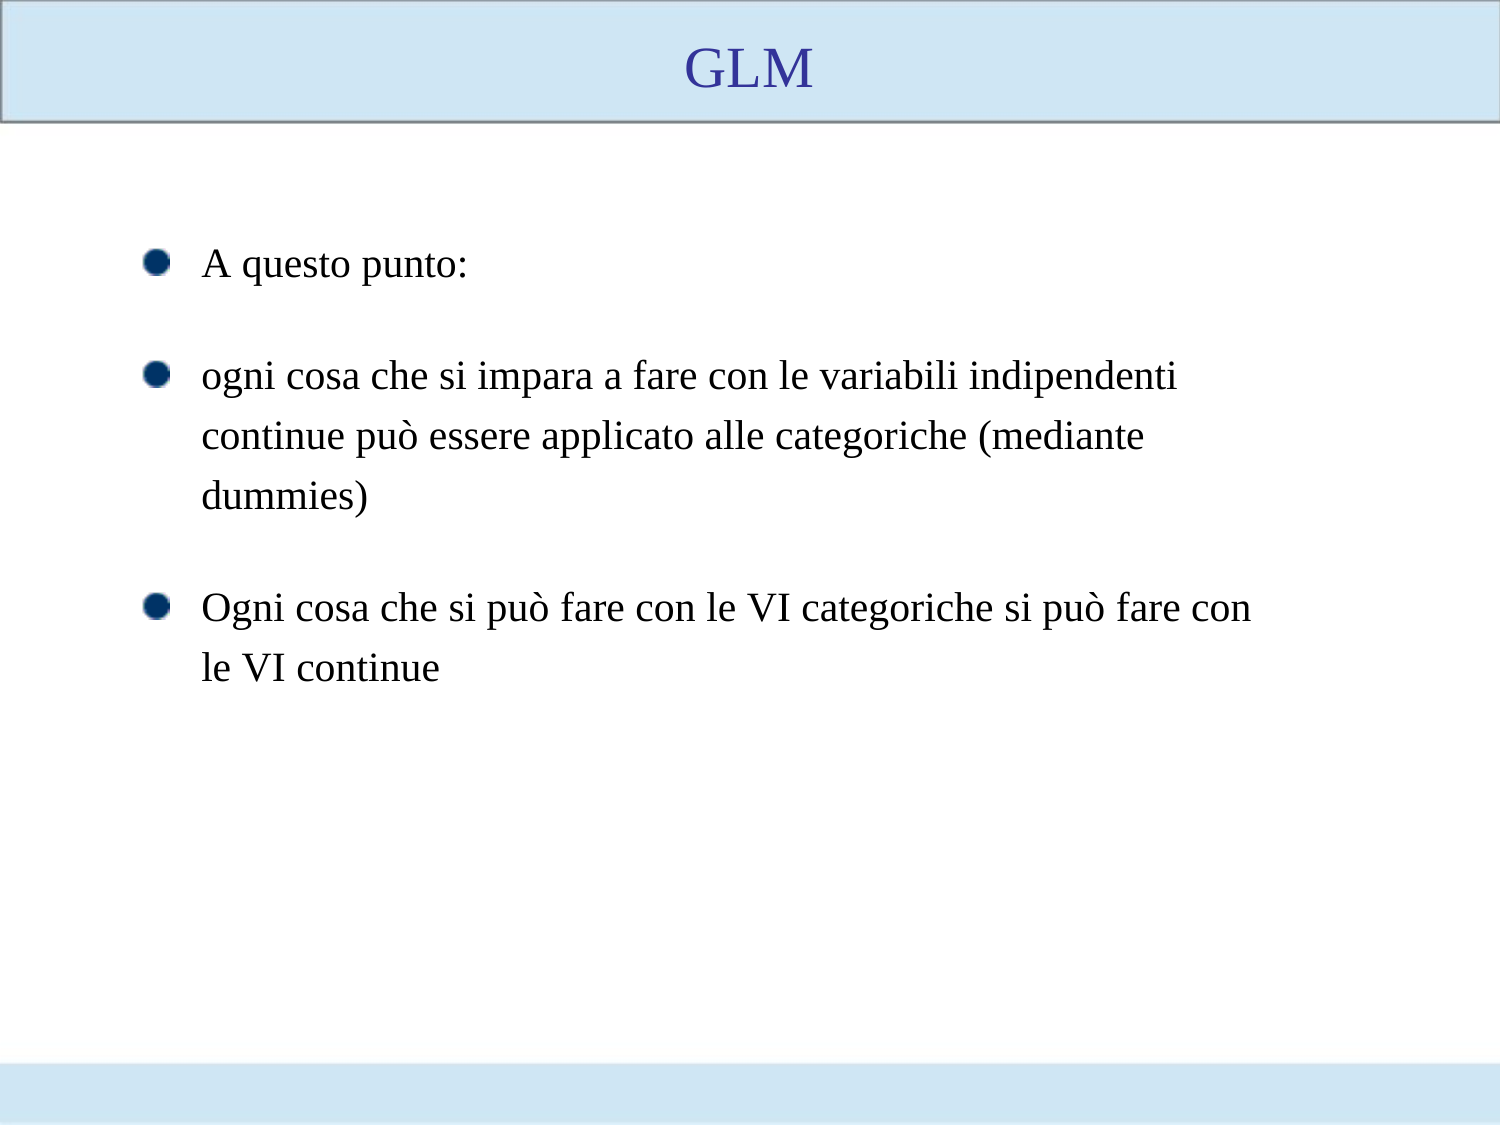

# GLM
A questo punto:
ogni cosa che si impara a fare con le variabili indipendenti continue può essere applicato alle categoriche (mediante dummies)
Ogni cosa che si può fare con le VI categoriche si può fare con le VI continue